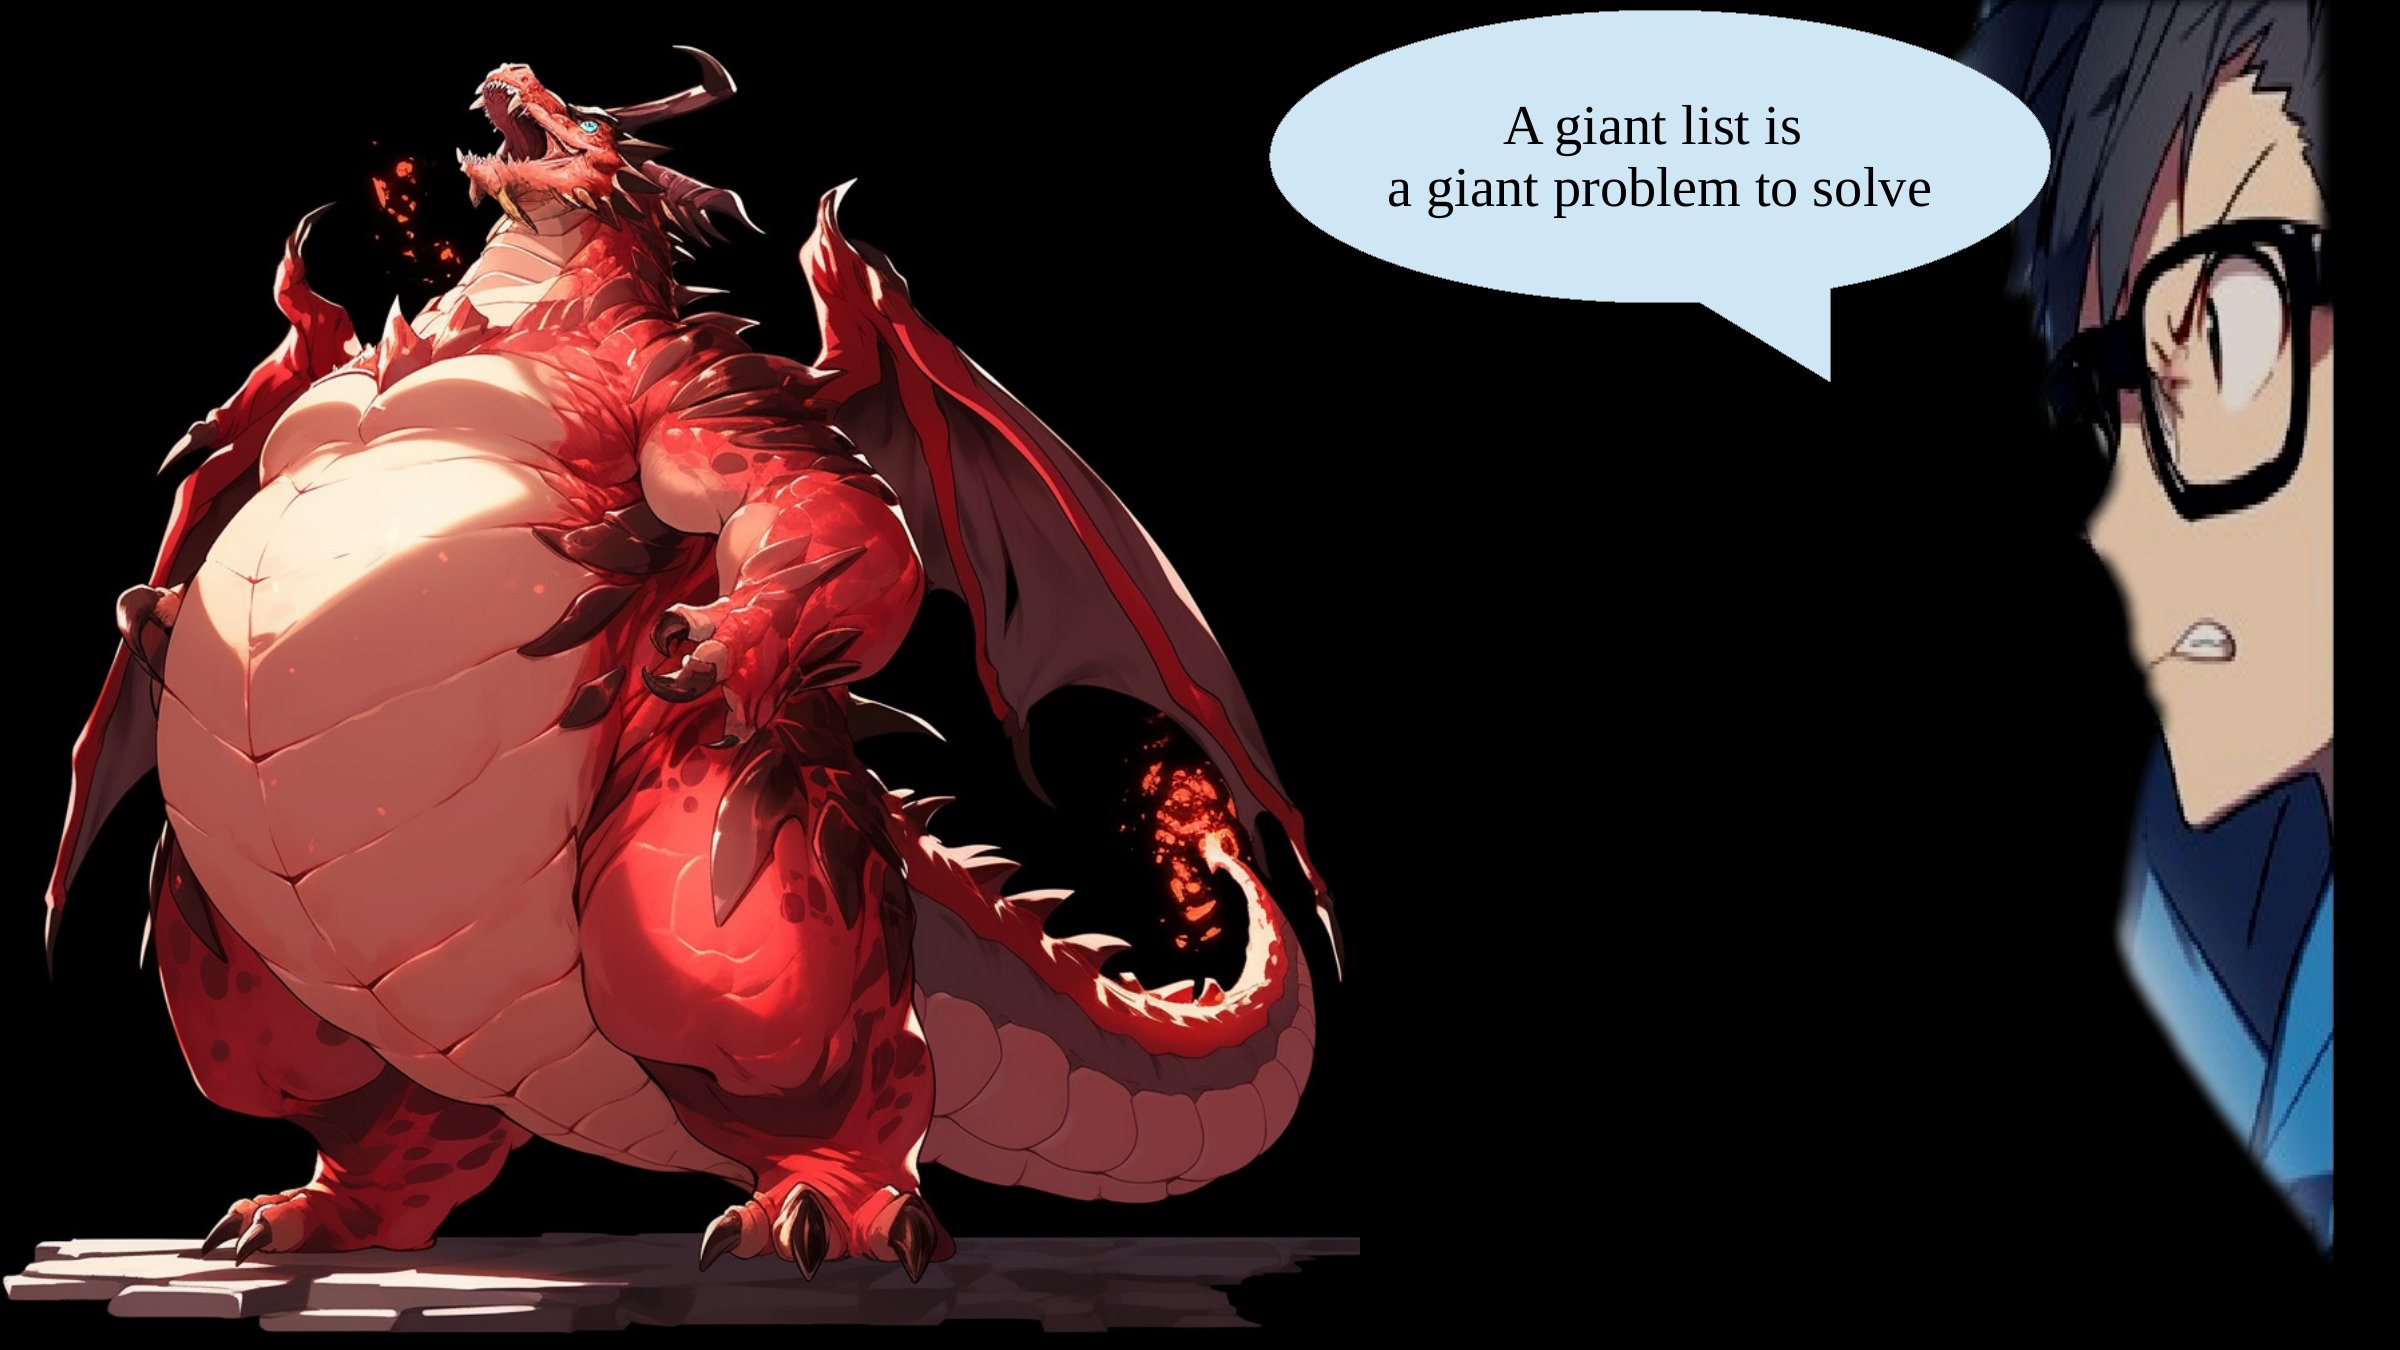

A giant list is
a giant problem to solve